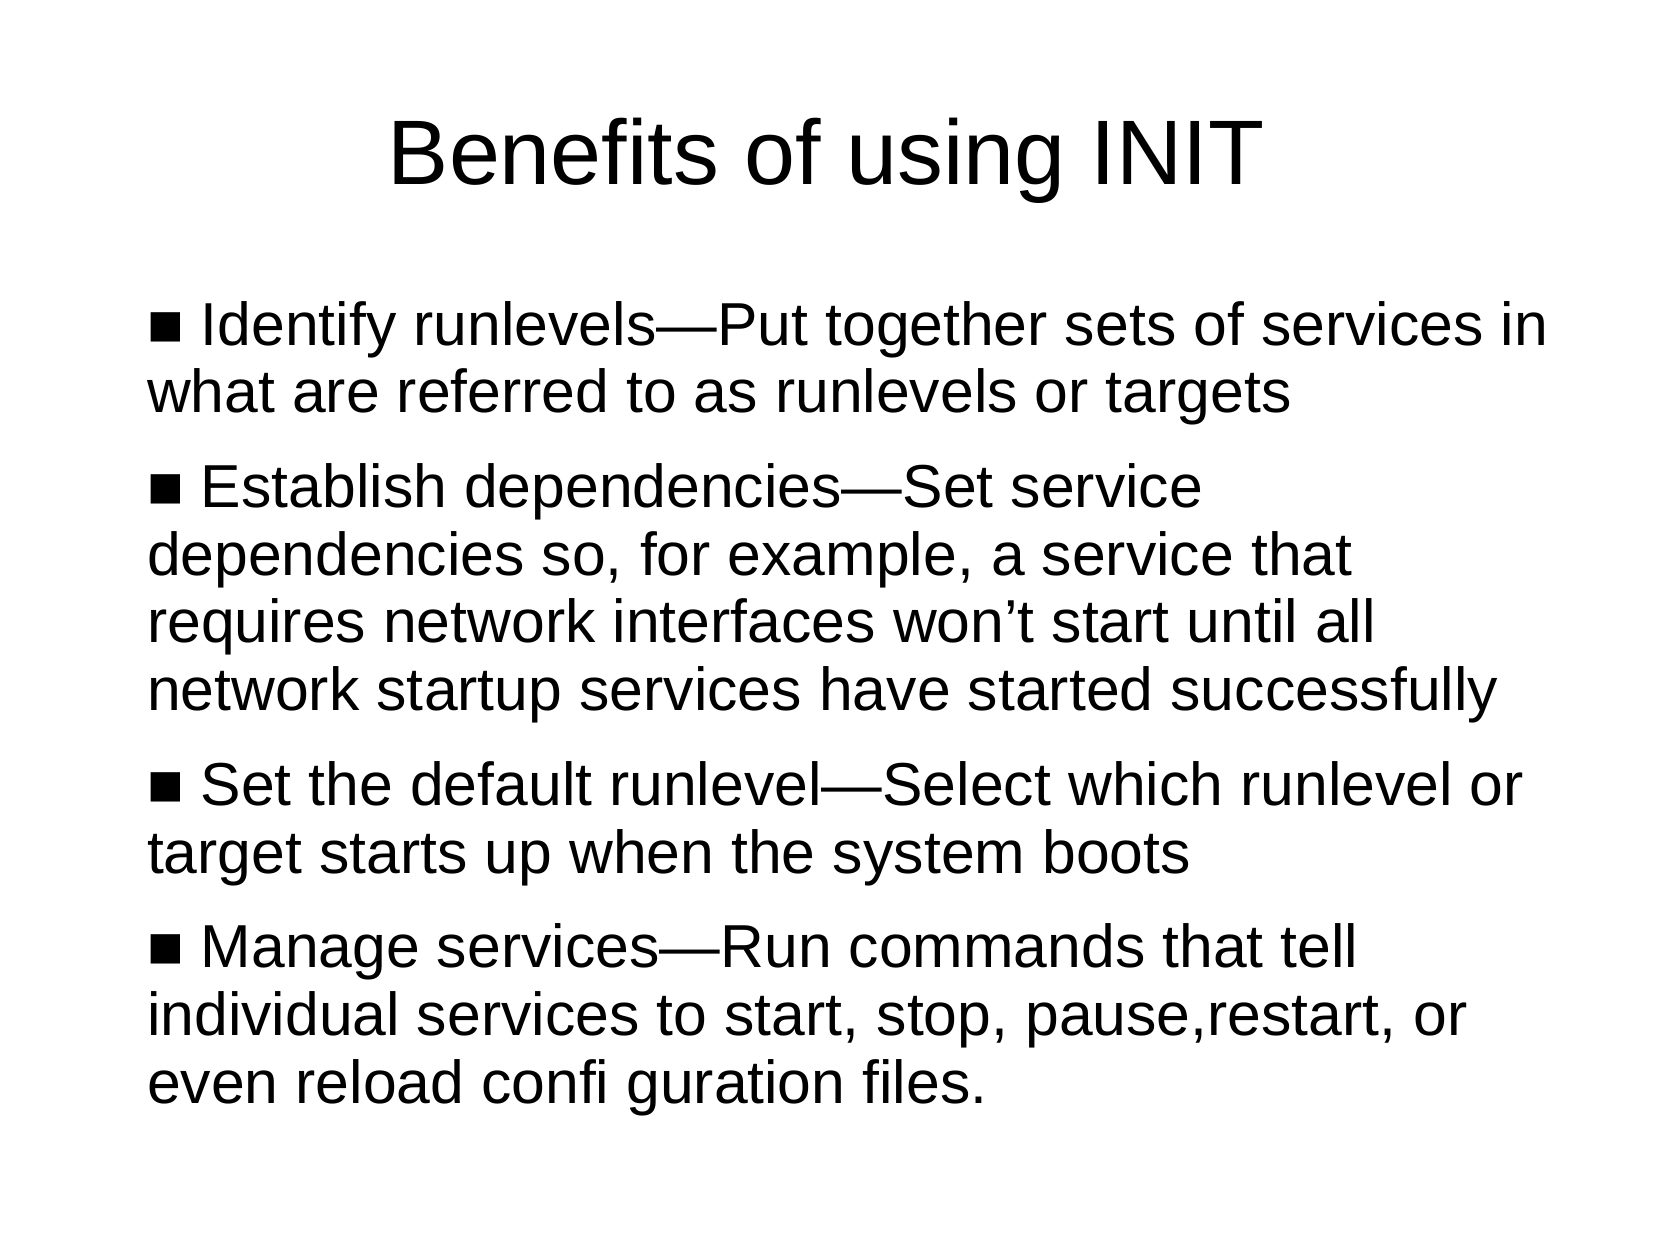

# Benefits of using INIT
■ Identify runlevels—Put together sets of services in what are referred to as runlevels or targets
■ Establish dependencies—Set service dependencies so, for example, a service that requires network interfaces won’t start until all network startup services have started successfully
■ Set the default runlevel—Select which runlevel or target starts up when the system boots
■ Manage services—Run commands that tell individual services to start, stop, pause,restart, or even reload confi guration files.